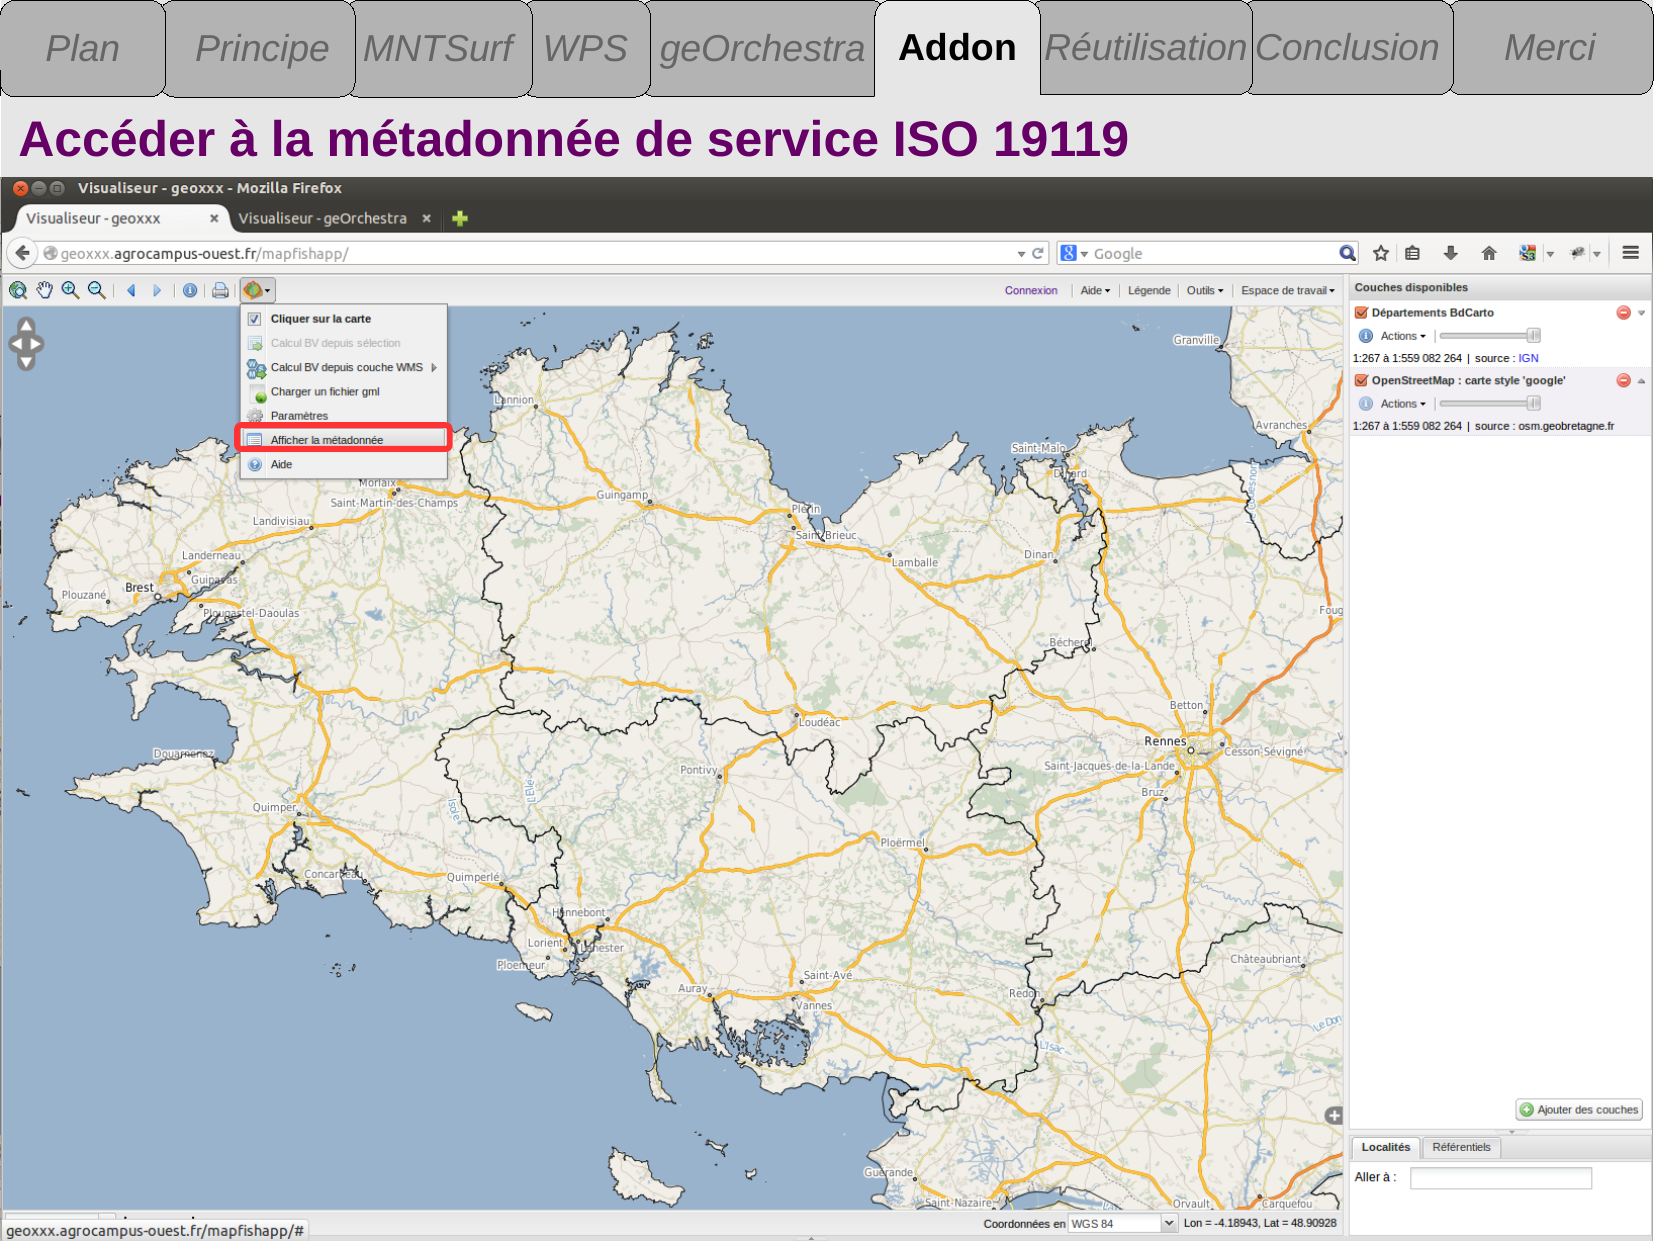

Plan
 Principe
WPS
geOrchestra
MNTSurf
Addon
 Réutilisation
Conclusion
Merci
Accéder à la métadonnée de service ISO 19119